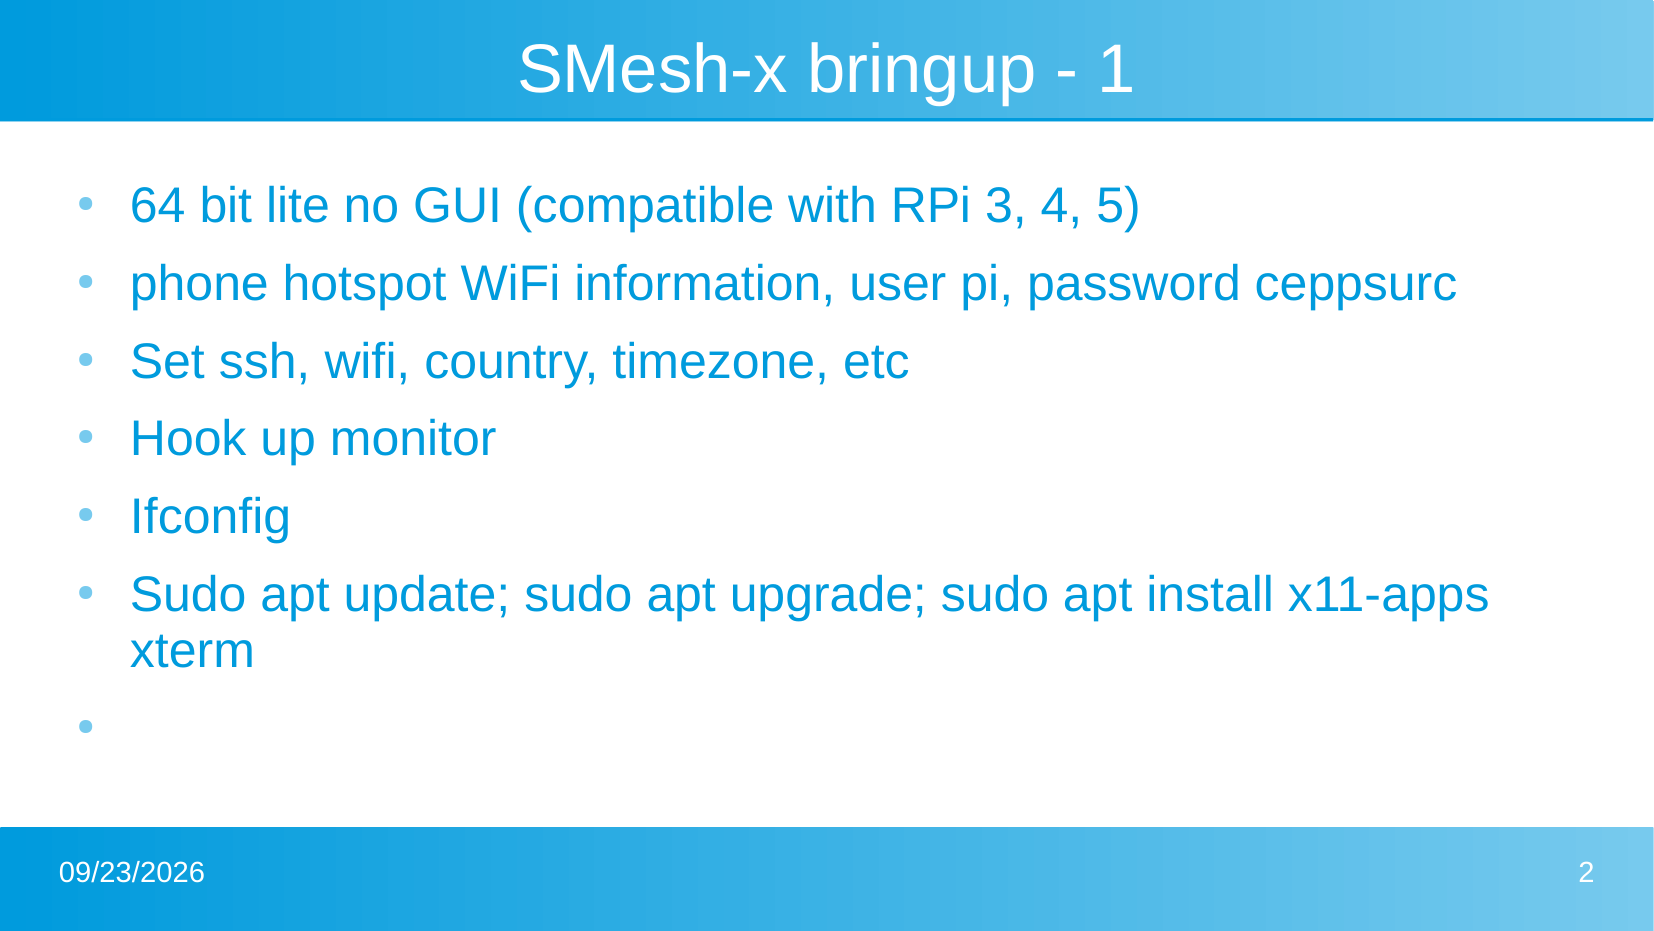

# SMesh-x bringup - 1
64 bit lite no GUI (compatible with RPi 3, 4, 5)
phone hotspot WiFi information, user pi, password ceppsurc
Set ssh, wifi, country, timezone, etc
Hook up monitor
Ifconfig
Sudo apt update; sudo apt upgrade; sudo apt install x11-apps xterm
2